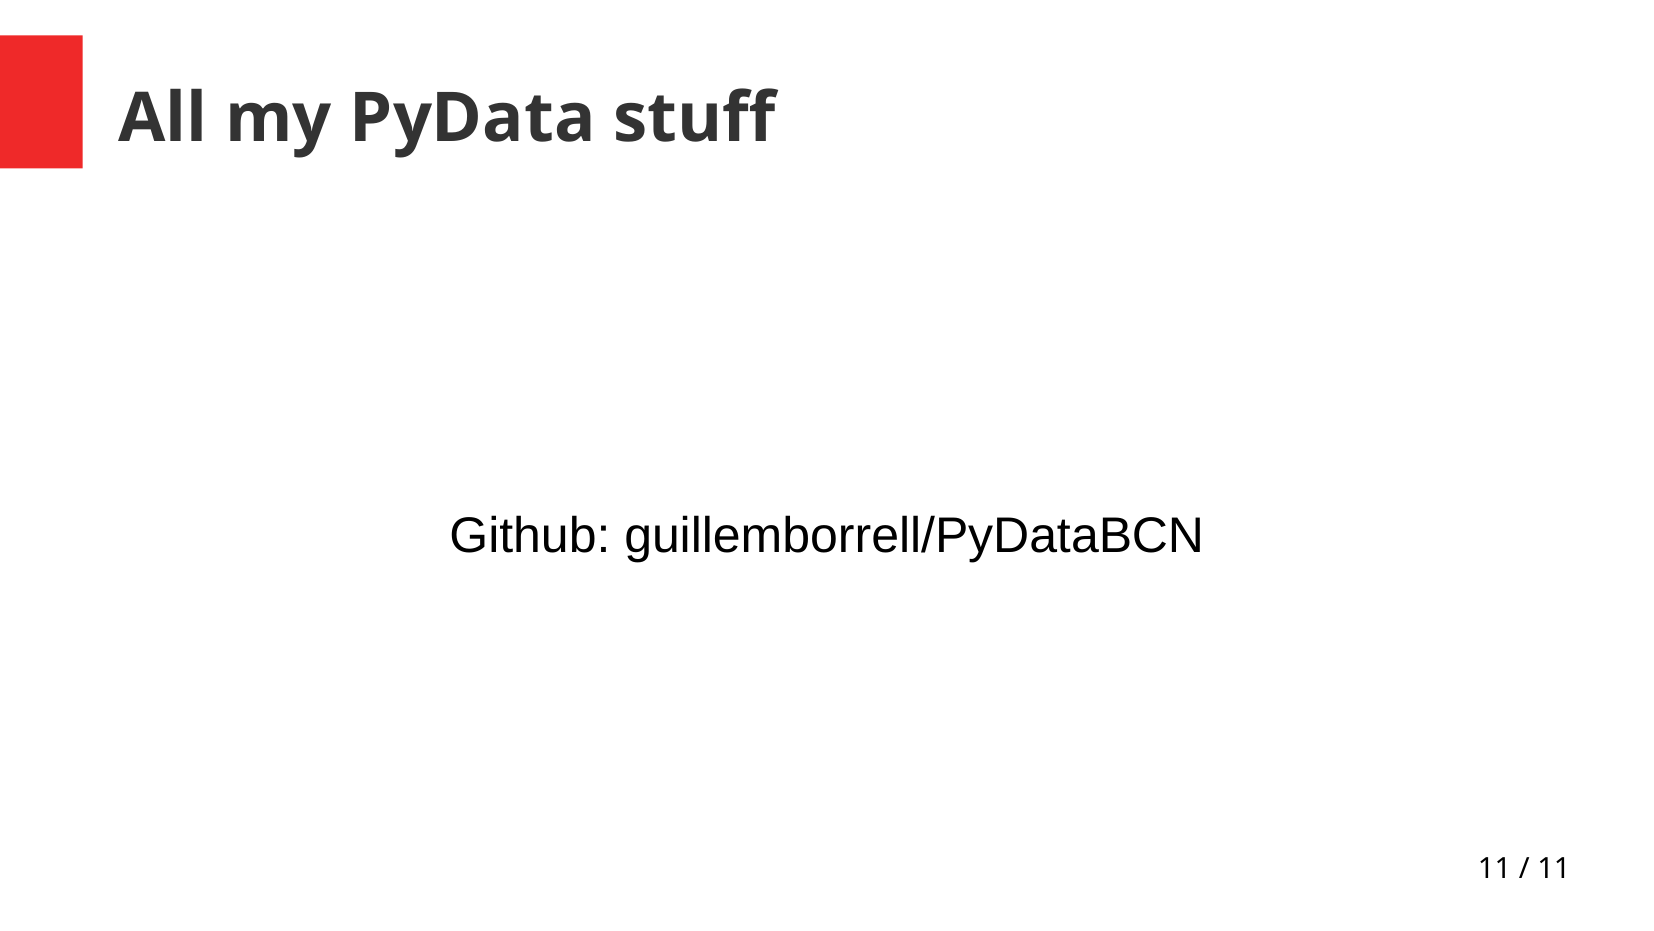

# All my PyData stuff
Github: guillemborrell/PyDataBCN
11